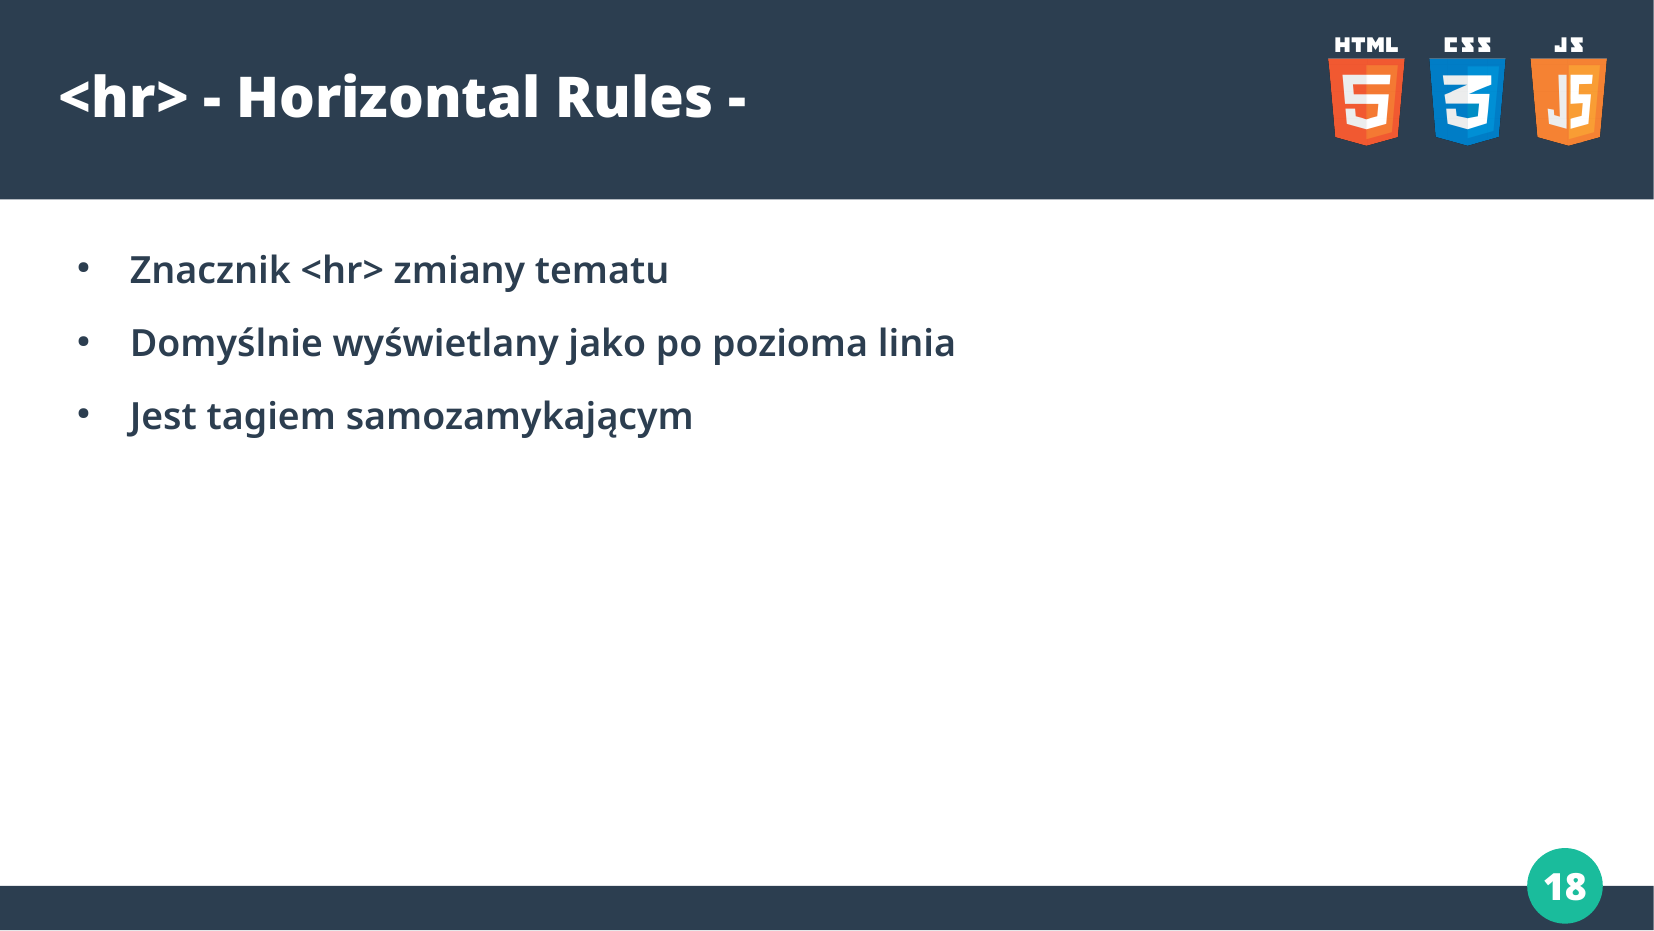

# <hr> - Horizontal Rules -
Znacznik <hr> zmiany tematu
Domyślnie wyświetlany jako po pozioma linia
Jest tagiem samozamykającym